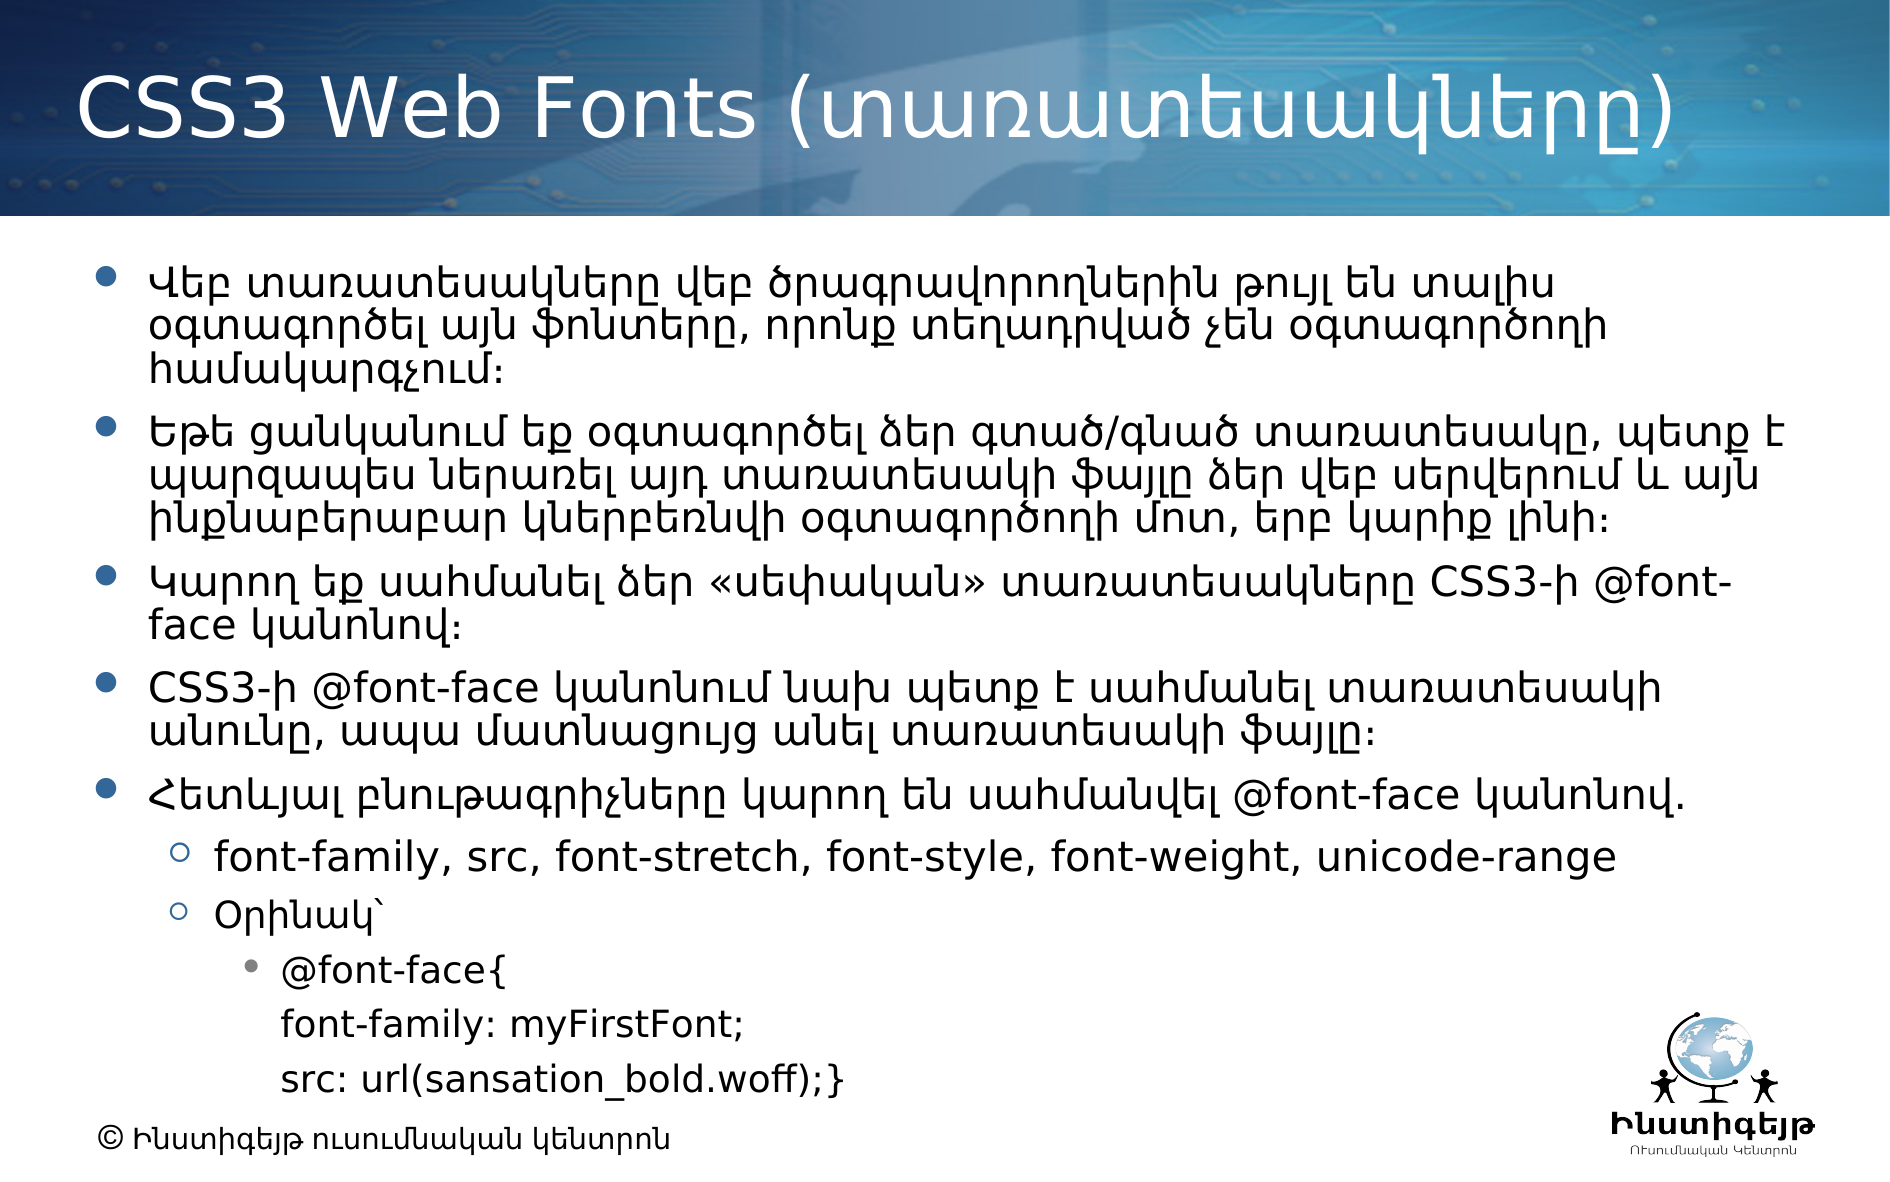

CSS3 Web Fonts (տառատեսակները)
# Վեբ տառատեսակները վեբ ծրագրավորողներին թույլ են տալիս օգտագործել այն ֆոնտերը, որոնք տեղադրված չեն օգտագործողի համակարգչում։
Եթե ցանկանում եք օգտագործել ձեր գտած/գնած տառատեսակը, պետք է պարզապես ներառել այդ տառատեսակի ֆայլը ձեր վեբ սերվերում և այն ինքնաբերաբար կներբեռնվի օգտագործողի մոտ, երբ կարիք լինի։
Կարող եք սահմանել ձեր «սեփական» տառատեսակները CSS3-ի @font-face կանոնով։
CSS3-ի @font-face կանոնում նախ պետք է սահմանել տառատեսակի անունը, ապա մատնացույց անել տառատեսակի ֆայլը։
Հետևյալ բնութագրիչները կարող են սահմանվել @font-face կանոնով․
font-family, src, font-stretch, font-style, font-weight, unicode-range
Օրինակ՝
@font-face{
font-family: myFirstFont;
src: url(sansation_bold.woff);}